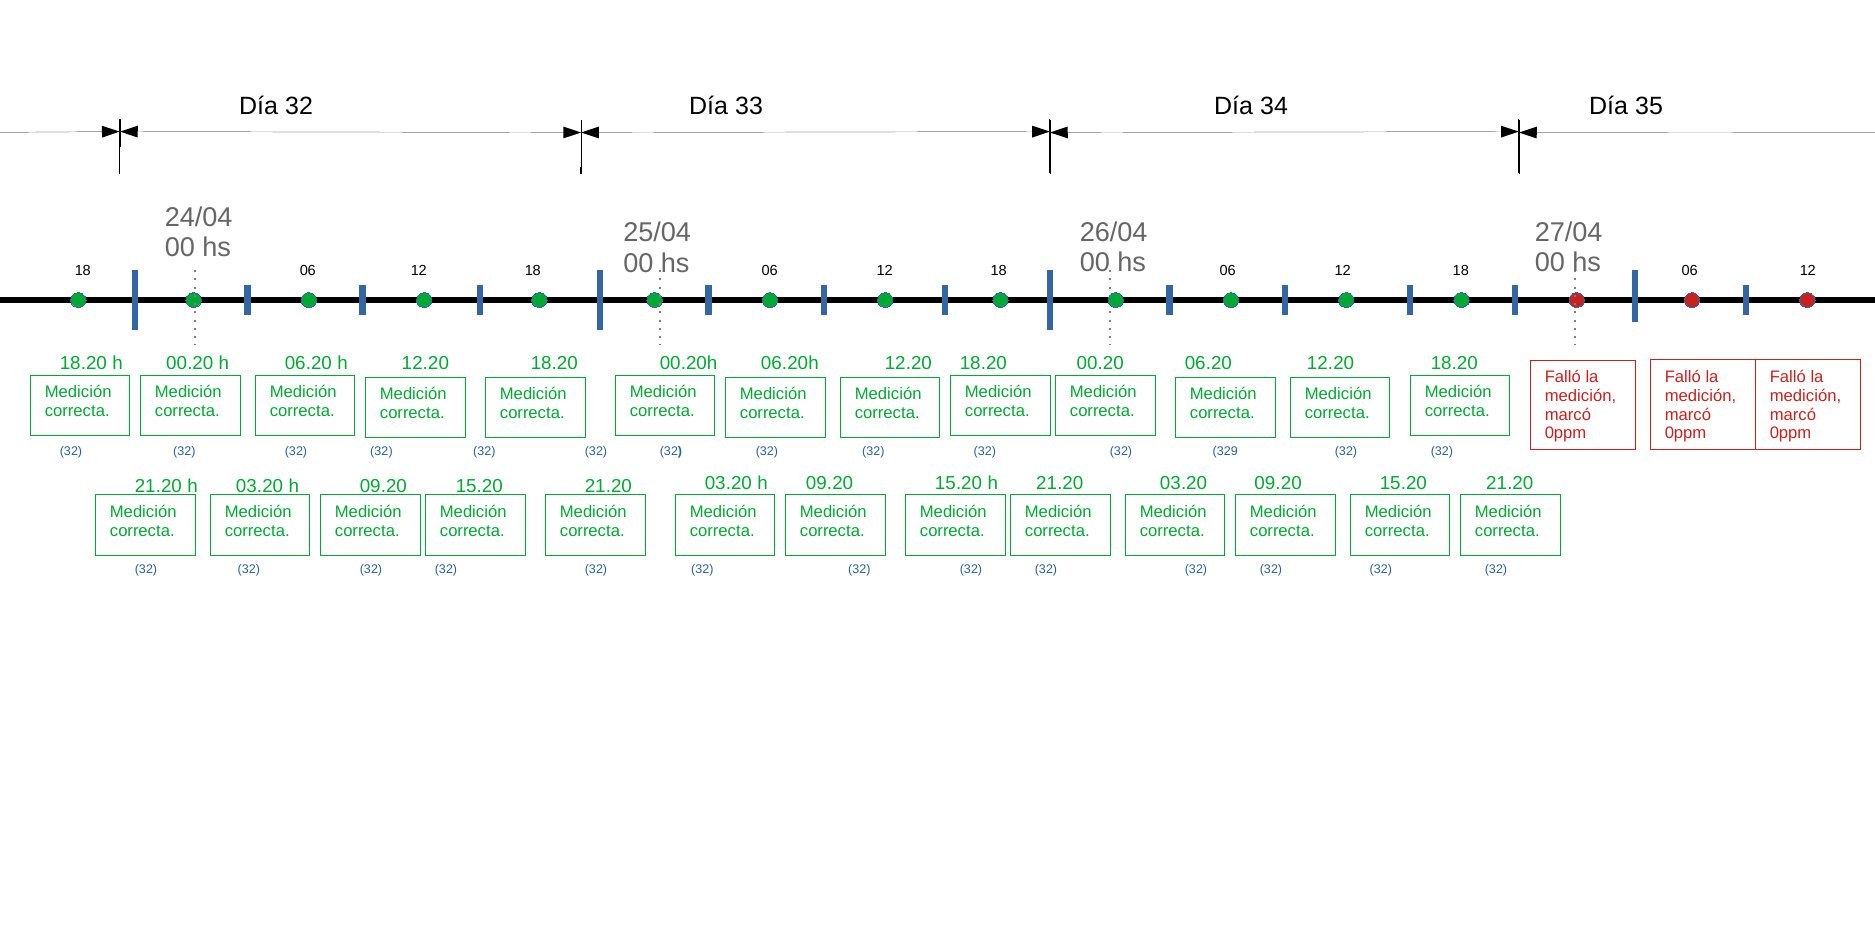

Día 32						Día 33							Día 34					Día 35
24/04
00 hs
26/04
00 hs
27/04
00 hs
25/04
00 hs
18 			06	 12		18			 06	 12		 18			 06	 12	 18			 06		12
18.20 h	 00.20 h 	06.20 h	 12.20	 18.20		00.20h	 06.20h	12.20	18.20	 00.20	06.20	 12.20	 18.20
Falló la medición, marcó 0ppm
Falló la medición, marcó 0ppm
Falló la medición, marcó 0ppm
Medición correcta.
Medición correcta.
Medición correcta.
Medición correcta.
Medición correcta.
Medición correcta.
Medición correcta.
Medición correcta.
Medición correcta.
Medición correcta.
Medición correcta.
Medición correcta.
Medición correcta.
(32)	 (32)		(32)	 (32) 	 (32)		(32)	(32)	 (32)	 (32)	 (32)		(32) 	 (329	 	(32)	 (32)
03.20 h	 09.20		 15.20 h 	 21.20 	 03.20 09.20		15.20	 21.20
21.20 h	 03.20 h 	09.20	 15.20		21.20
Medición correcta.
Medición correcta.
Medición correcta.
Medición correcta.
Medición correcta.
Medición correcta.
Medición correcta.
Medición correcta.
Medición correcta.
Medición correcta.
Medición correcta.
Medición correcta.
Medición correcta.
(32)	 (32)		(32)	(32) 		(32) 	 (32)		 (32)		(32)	(32)		(32)	(32)	 (32)		(32)